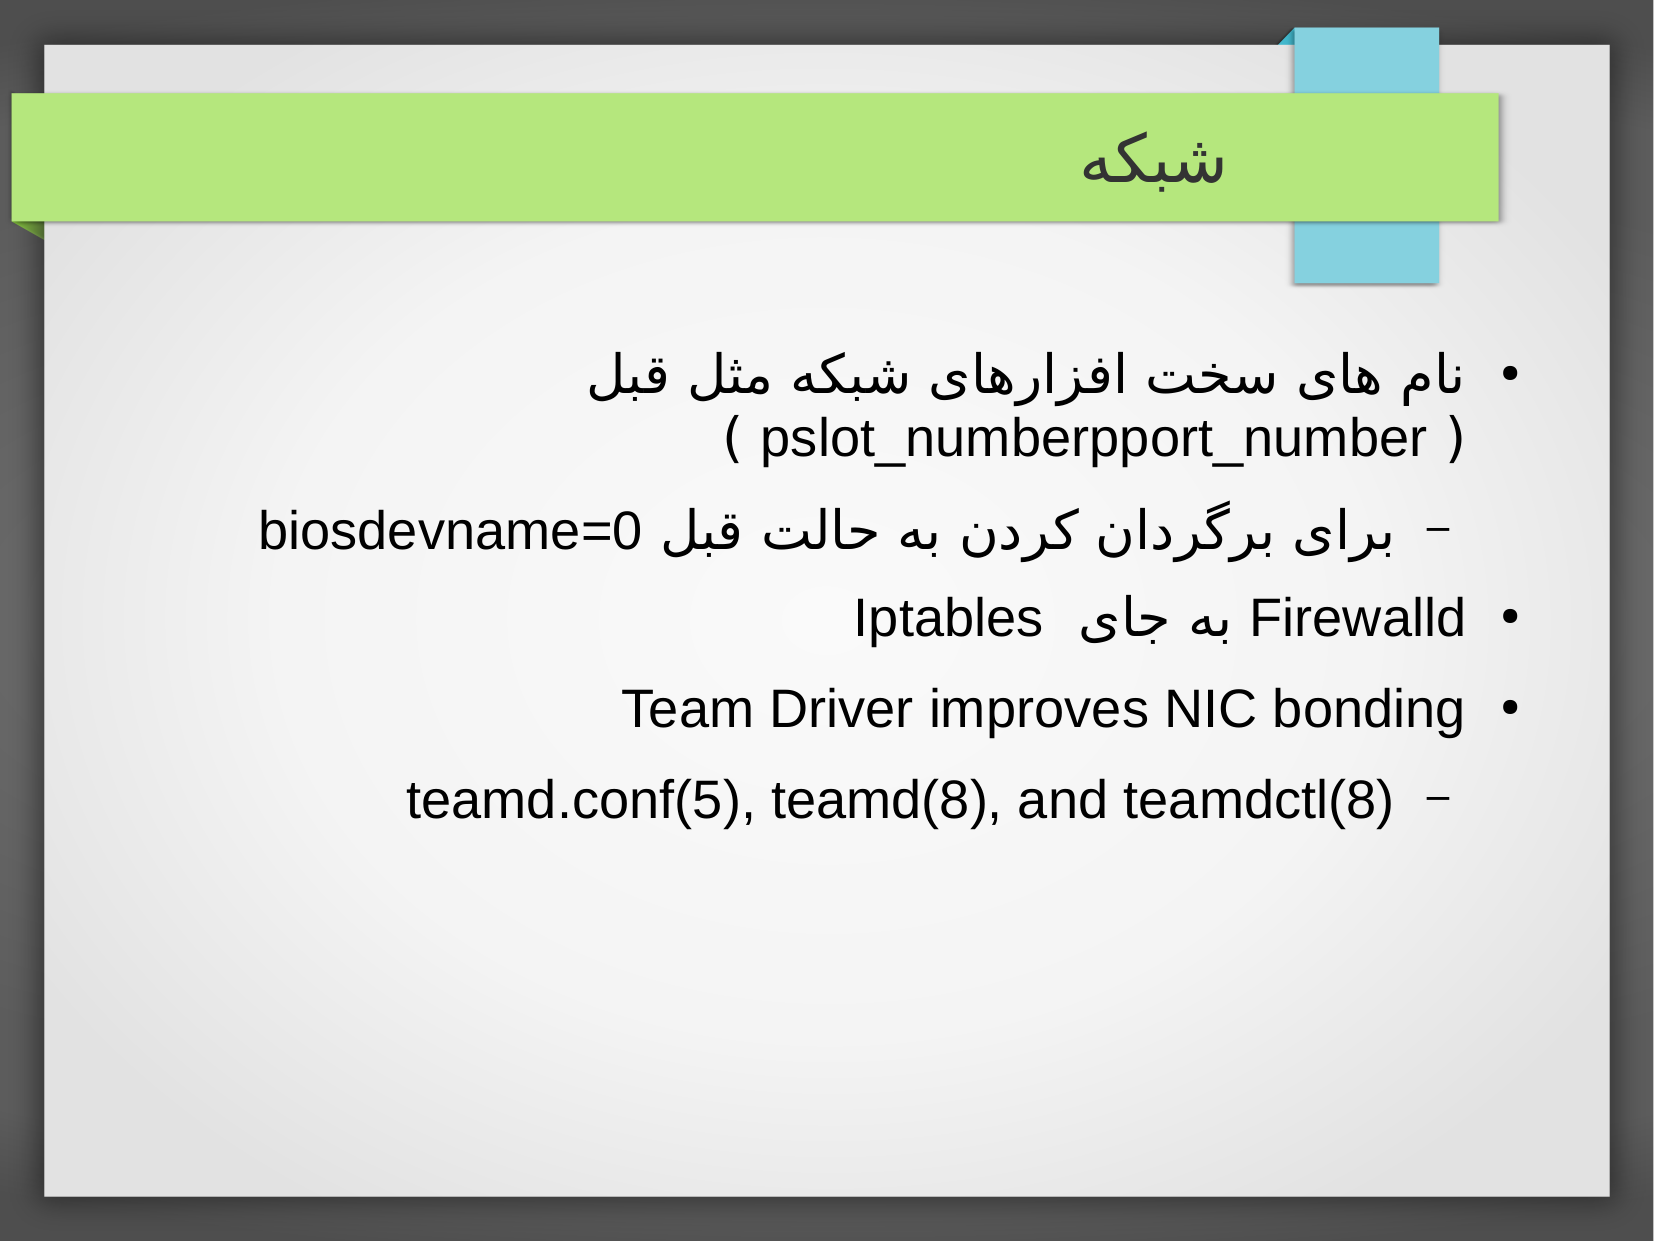

# شبکه
نام های سخت افزارهای شبکه مثل قبل ( pslot_numberpport_number )
برای برگردان کردن به حالت قبل biosdevname=0
Firewalld به جای Iptables
Team Driver improves NIC bonding
teamd.conf(5), teamd(8), and teamdctl(8)